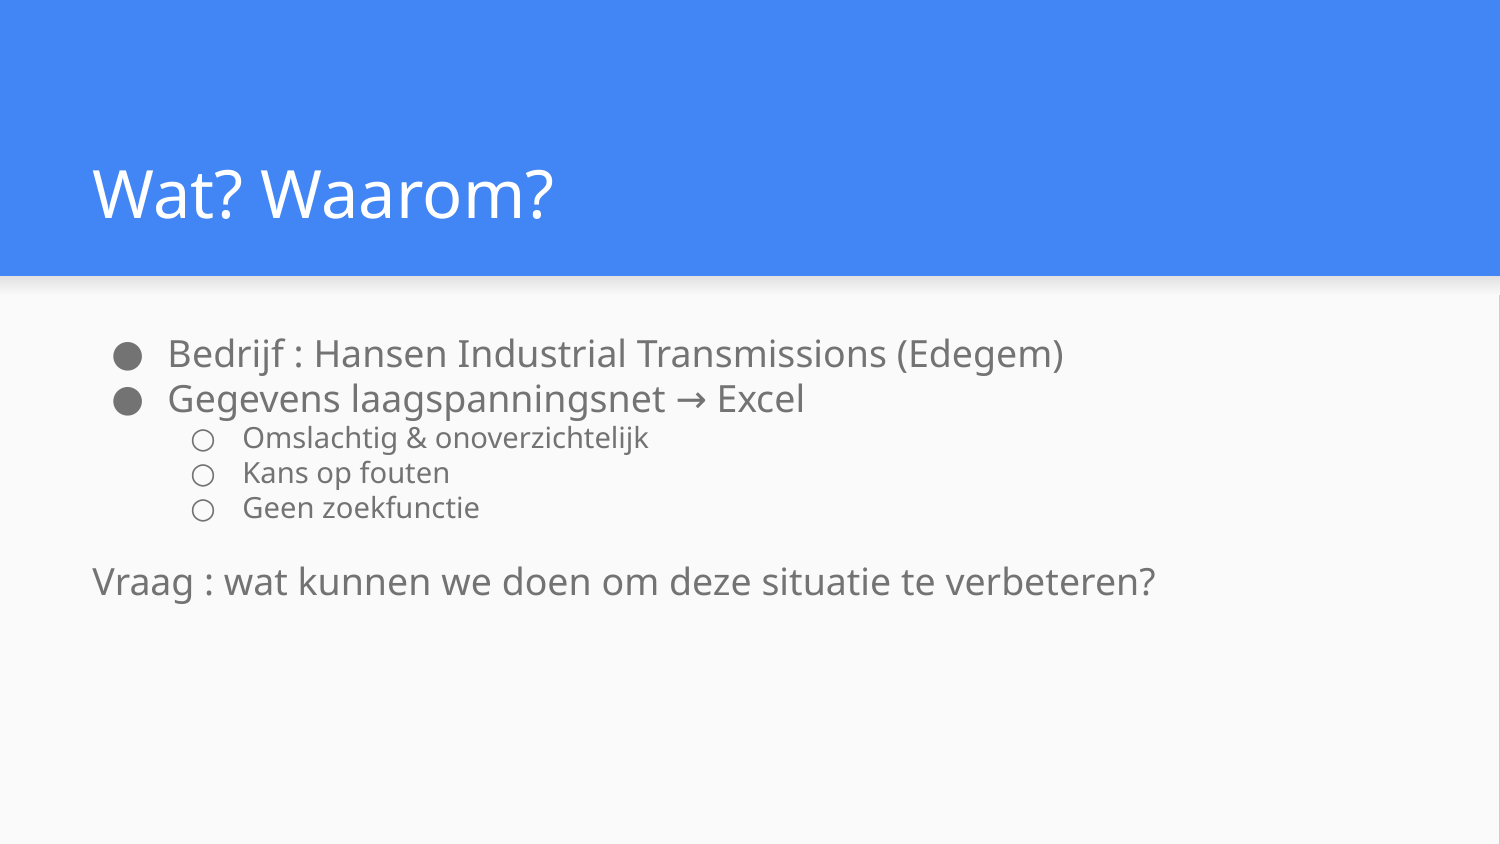

# Wat? Waarom?
Bedrijf : Hansen Industrial Transmissions (Edegem)
Gegevens laagspanningsnet → Excel
Omslachtig & onoverzichtelijk
Kans op fouten
Geen zoekfunctie
Vraag : wat kunnen we doen om deze situatie te verbeteren?